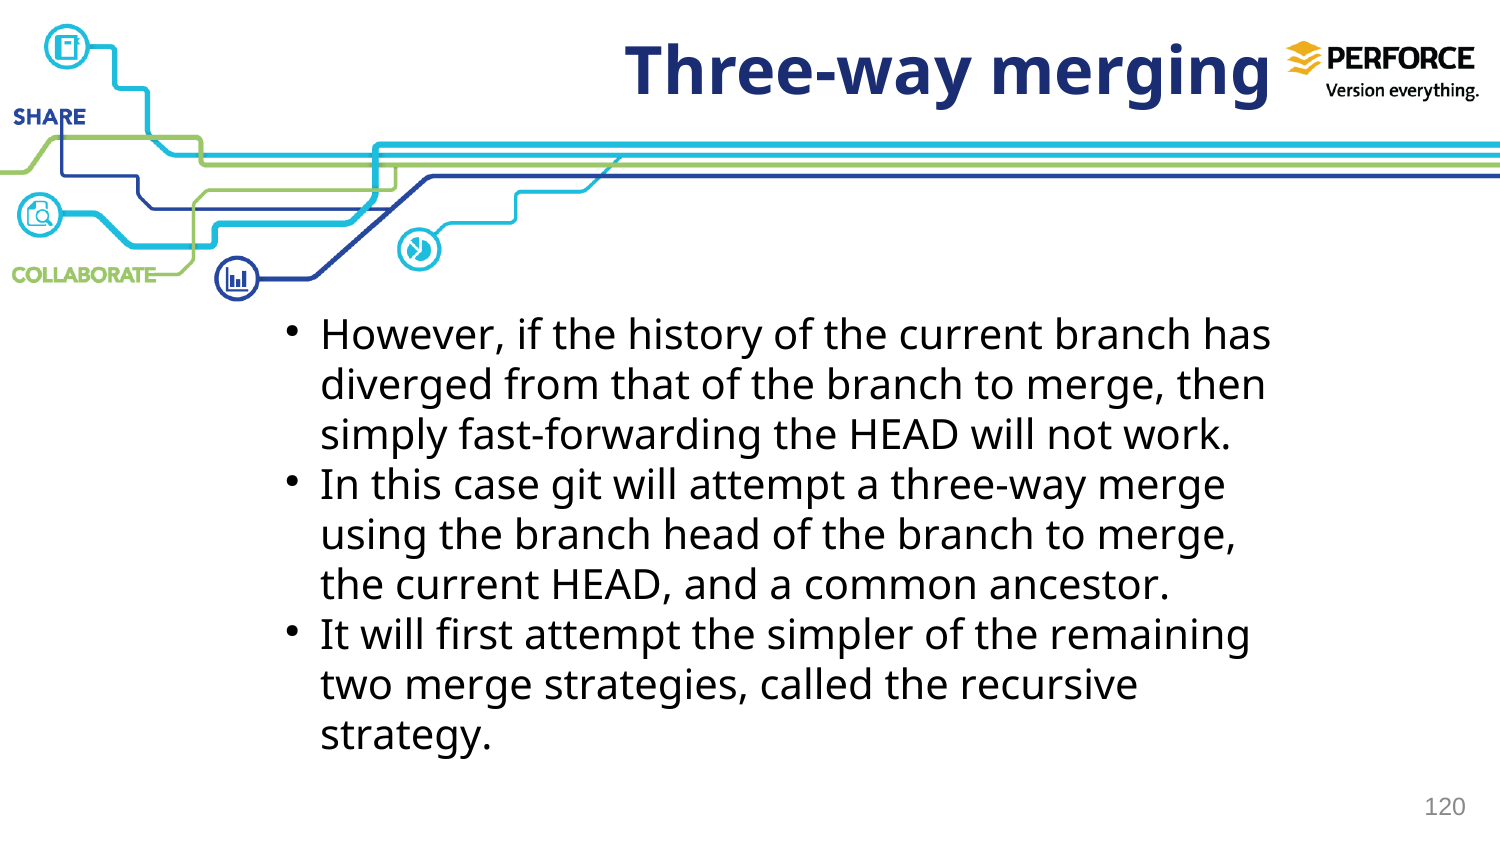

#
Three-way merging
However, if the history of the current branch has diverged from that of the branch to merge, then simply fast-forwarding the HEAD will not work.
In this case git will attempt a three-way merge using the branch head of the branch to merge, the current HEAD, and a common ancestor.
It will first attempt the simpler of the remaining two merge strategies, called the recursive strategy.